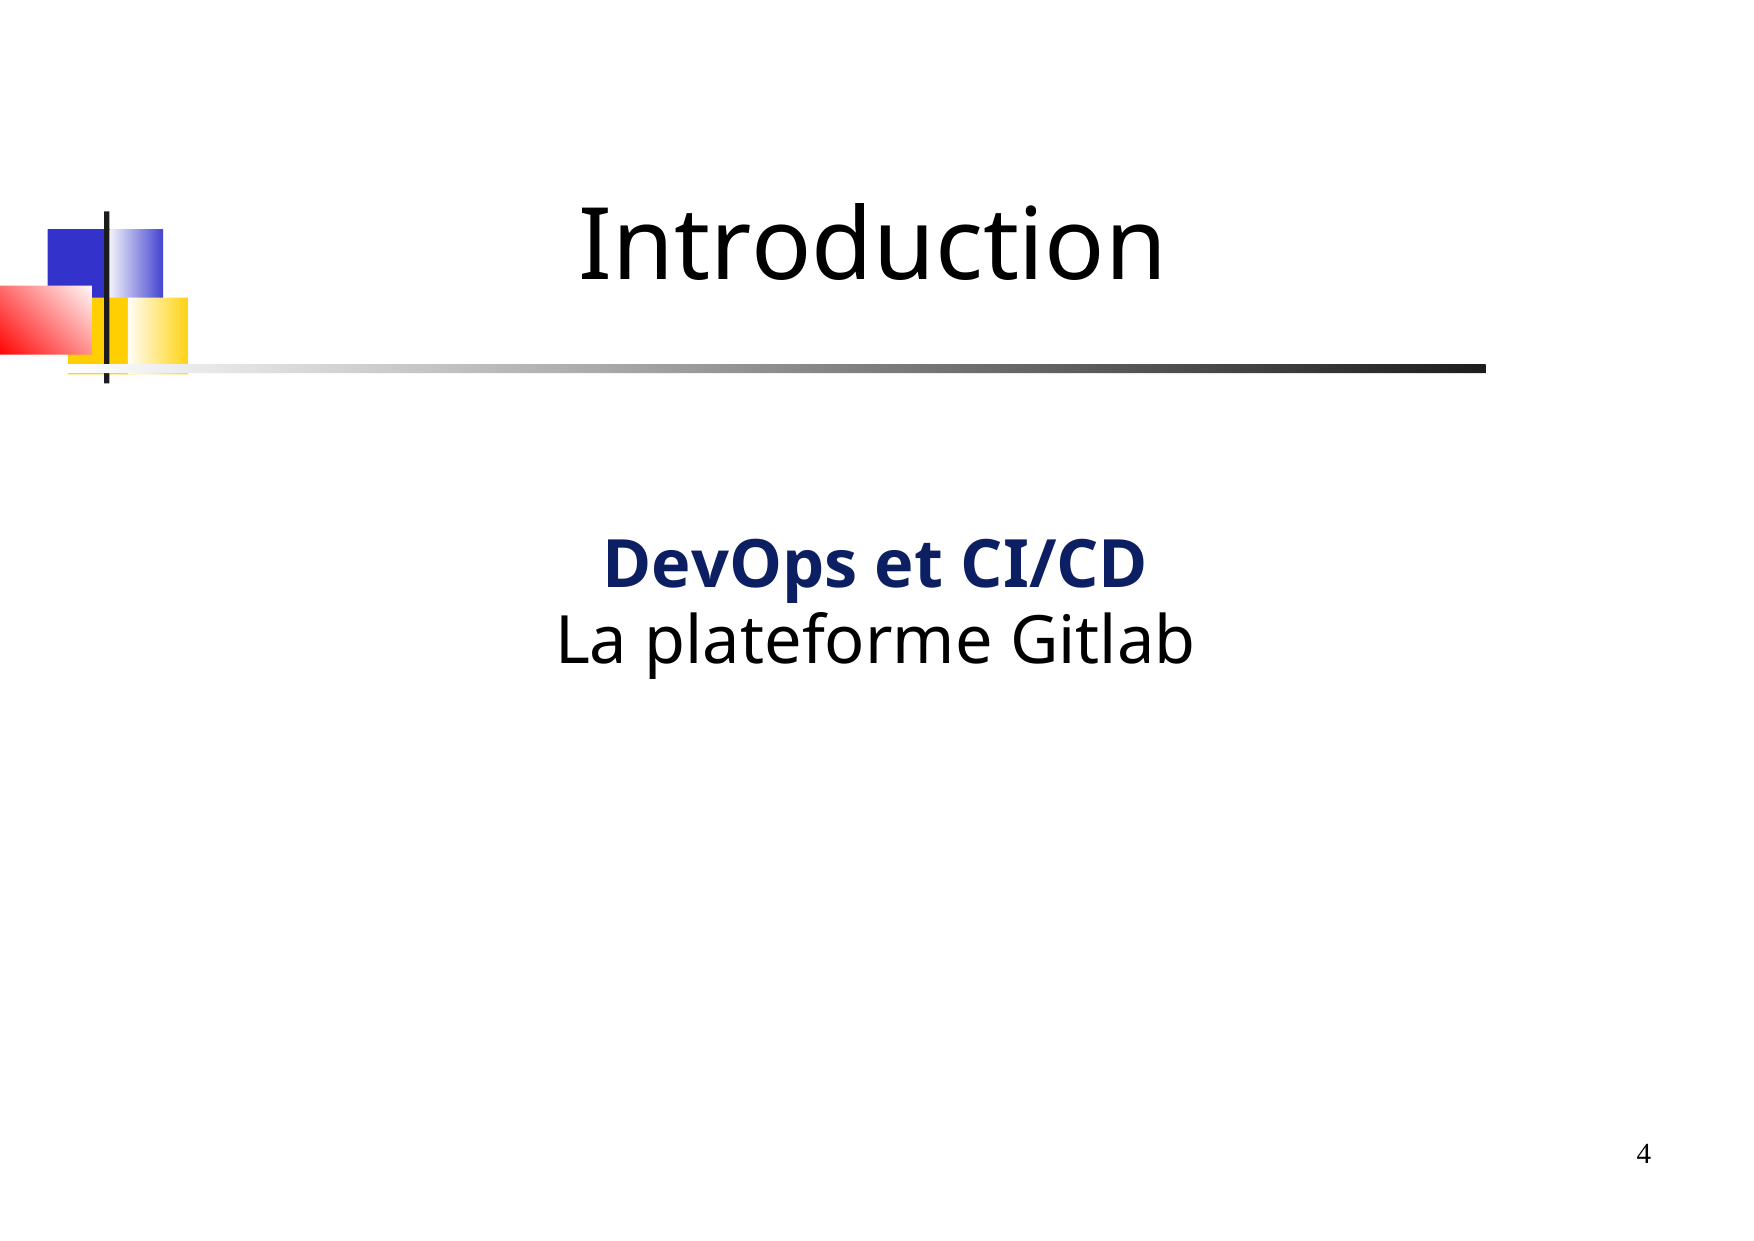

# Introduction
DevOps et CI/CD
La plateforme Gitlab